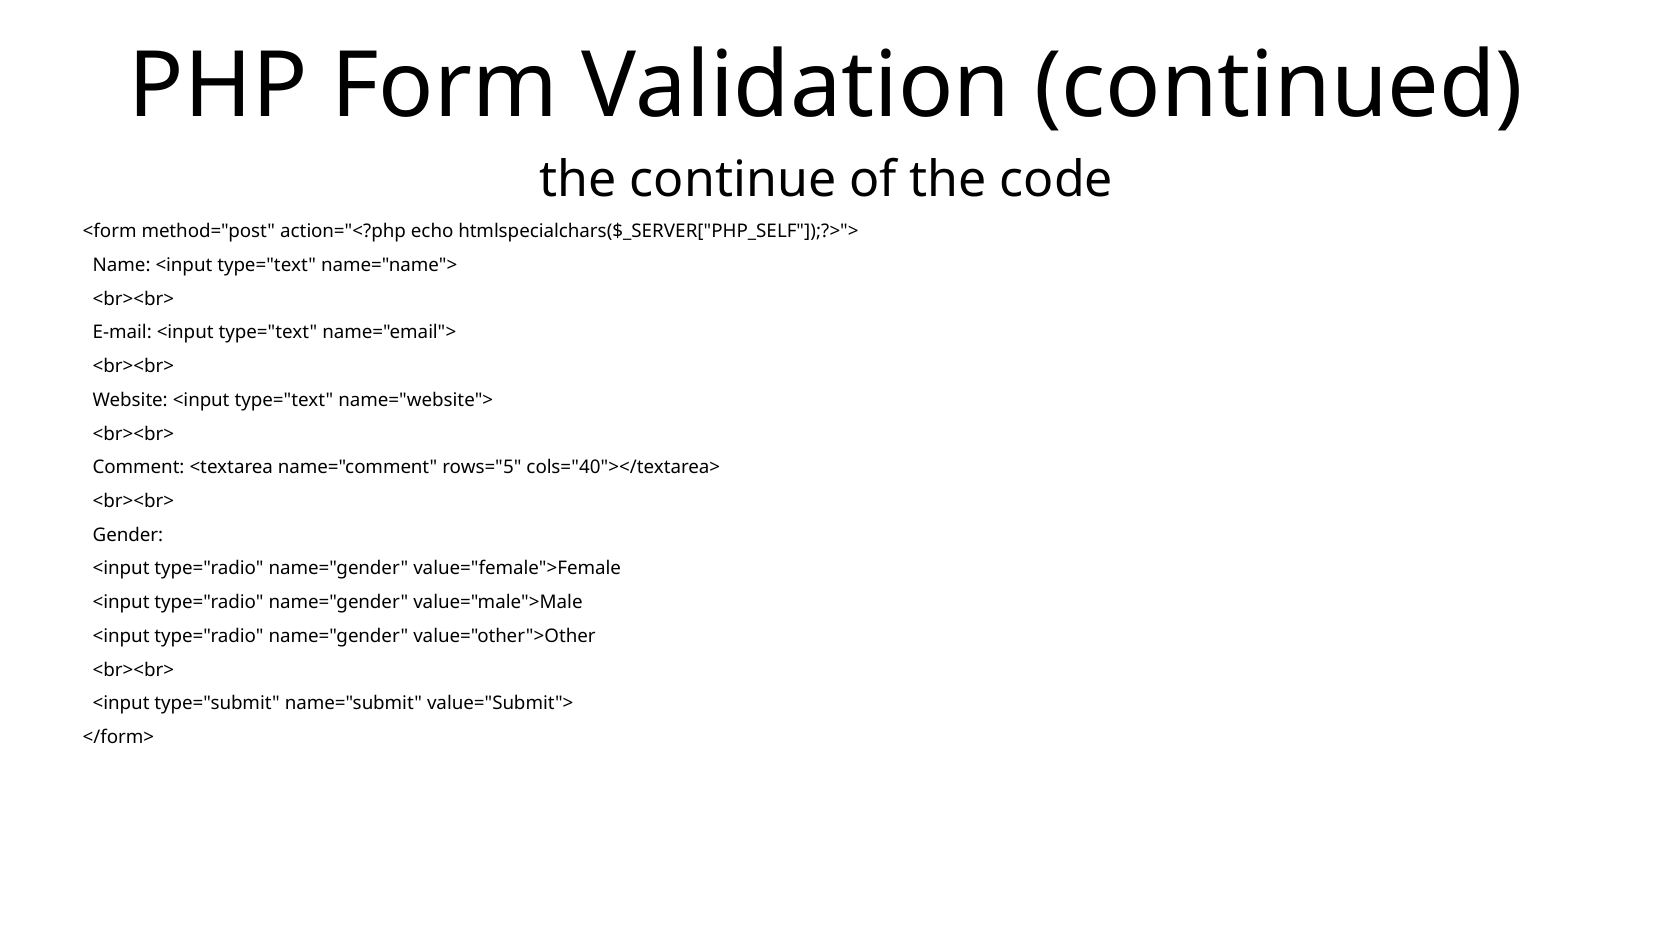

# PHP Form Validation (continued) the continue of the code
<form method="post" action="<?php echo htmlspecialchars($_SERVER["PHP_SELF"]);?>">
 Name: <input type="text" name="name">
 <br><br>
 E-mail: <input type="text" name="email">
 <br><br>
 Website: <input type="text" name="website">
 <br><br>
 Comment: <textarea name="comment" rows="5" cols="40"></textarea>
 <br><br>
 Gender:
 <input type="radio" name="gender" value="female">Female
 <input type="radio" name="gender" value="male">Male
 <input type="radio" name="gender" value="other">Other
 <br><br>
 <input type="submit" name="submit" value="Submit">
</form>